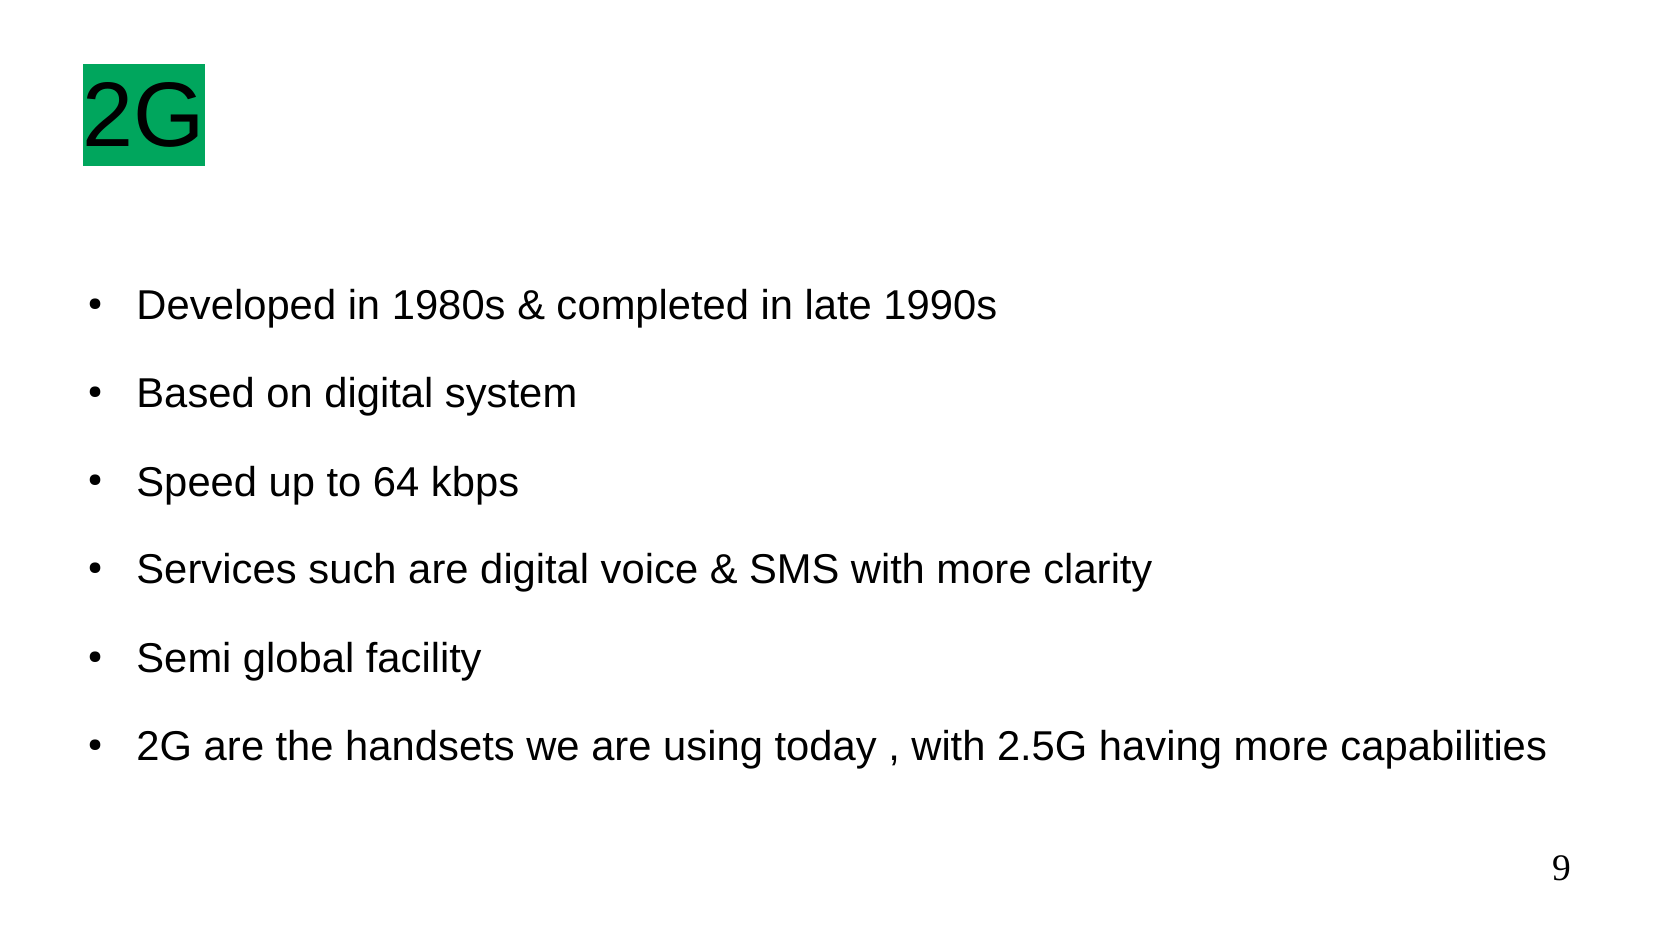

# 2G
Developed in 1980s & completed in late 1990s
Based on digital system
Speed up to 64 kbps
Services such are digital voice & SMS with more clarity
Semi global facility
2G are the handsets we are using today , with 2.5G having more capabilities
9